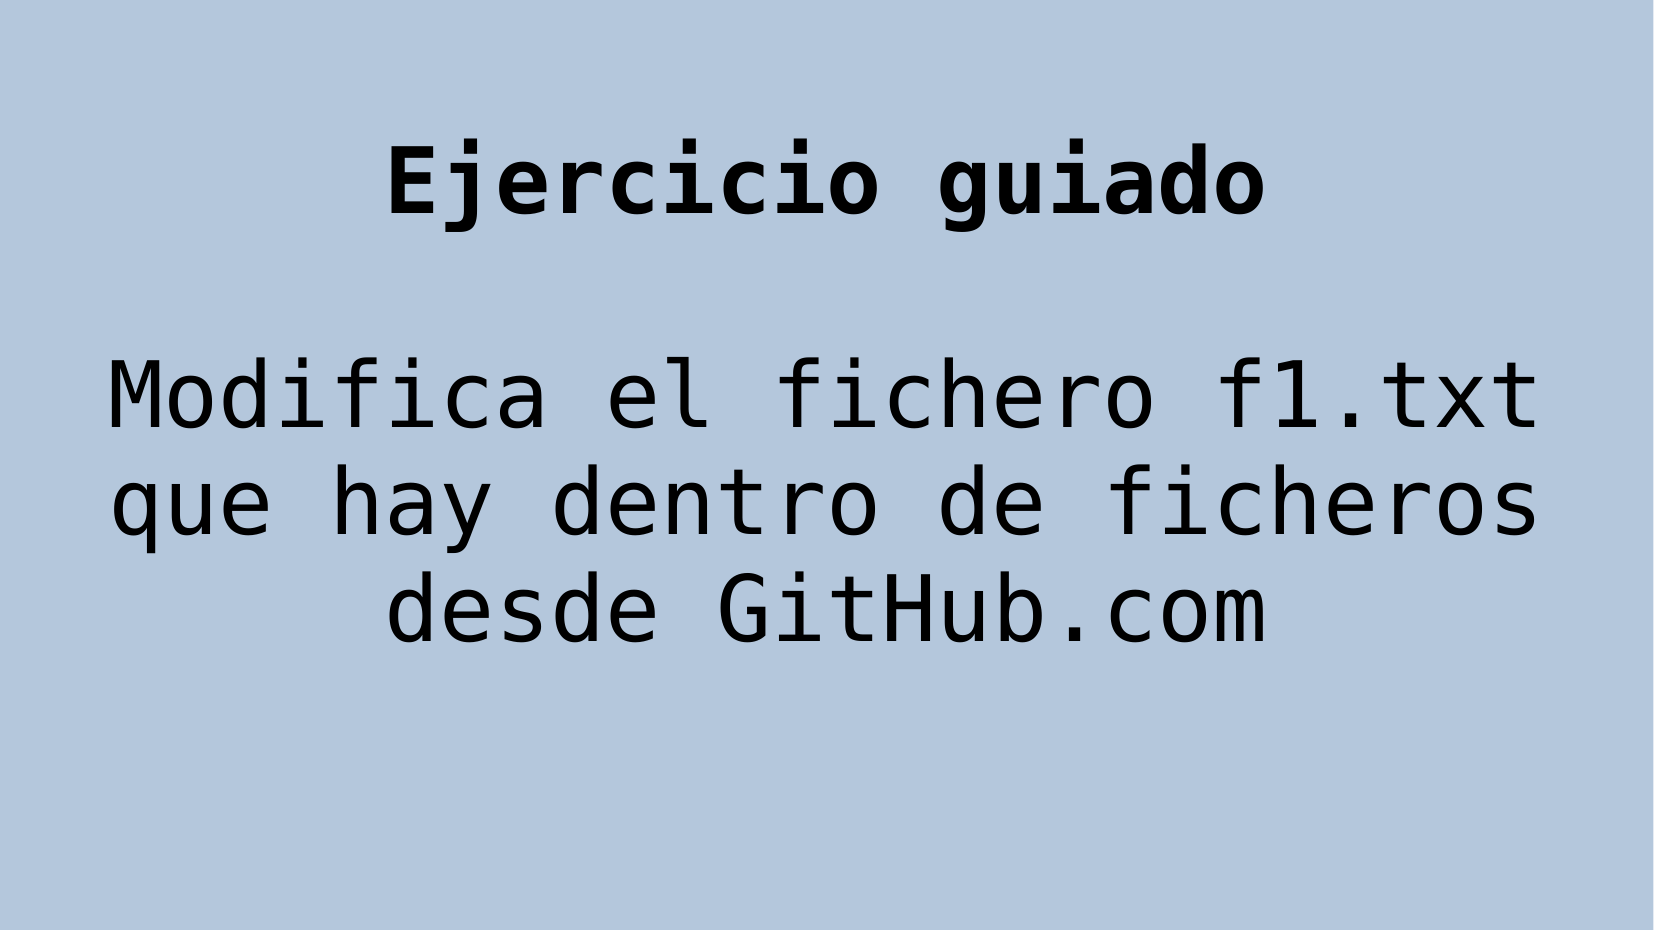

# Ejercicio guiado Modifica el fichero f1.txt que hay dentro de ficheros desde GitHub.com